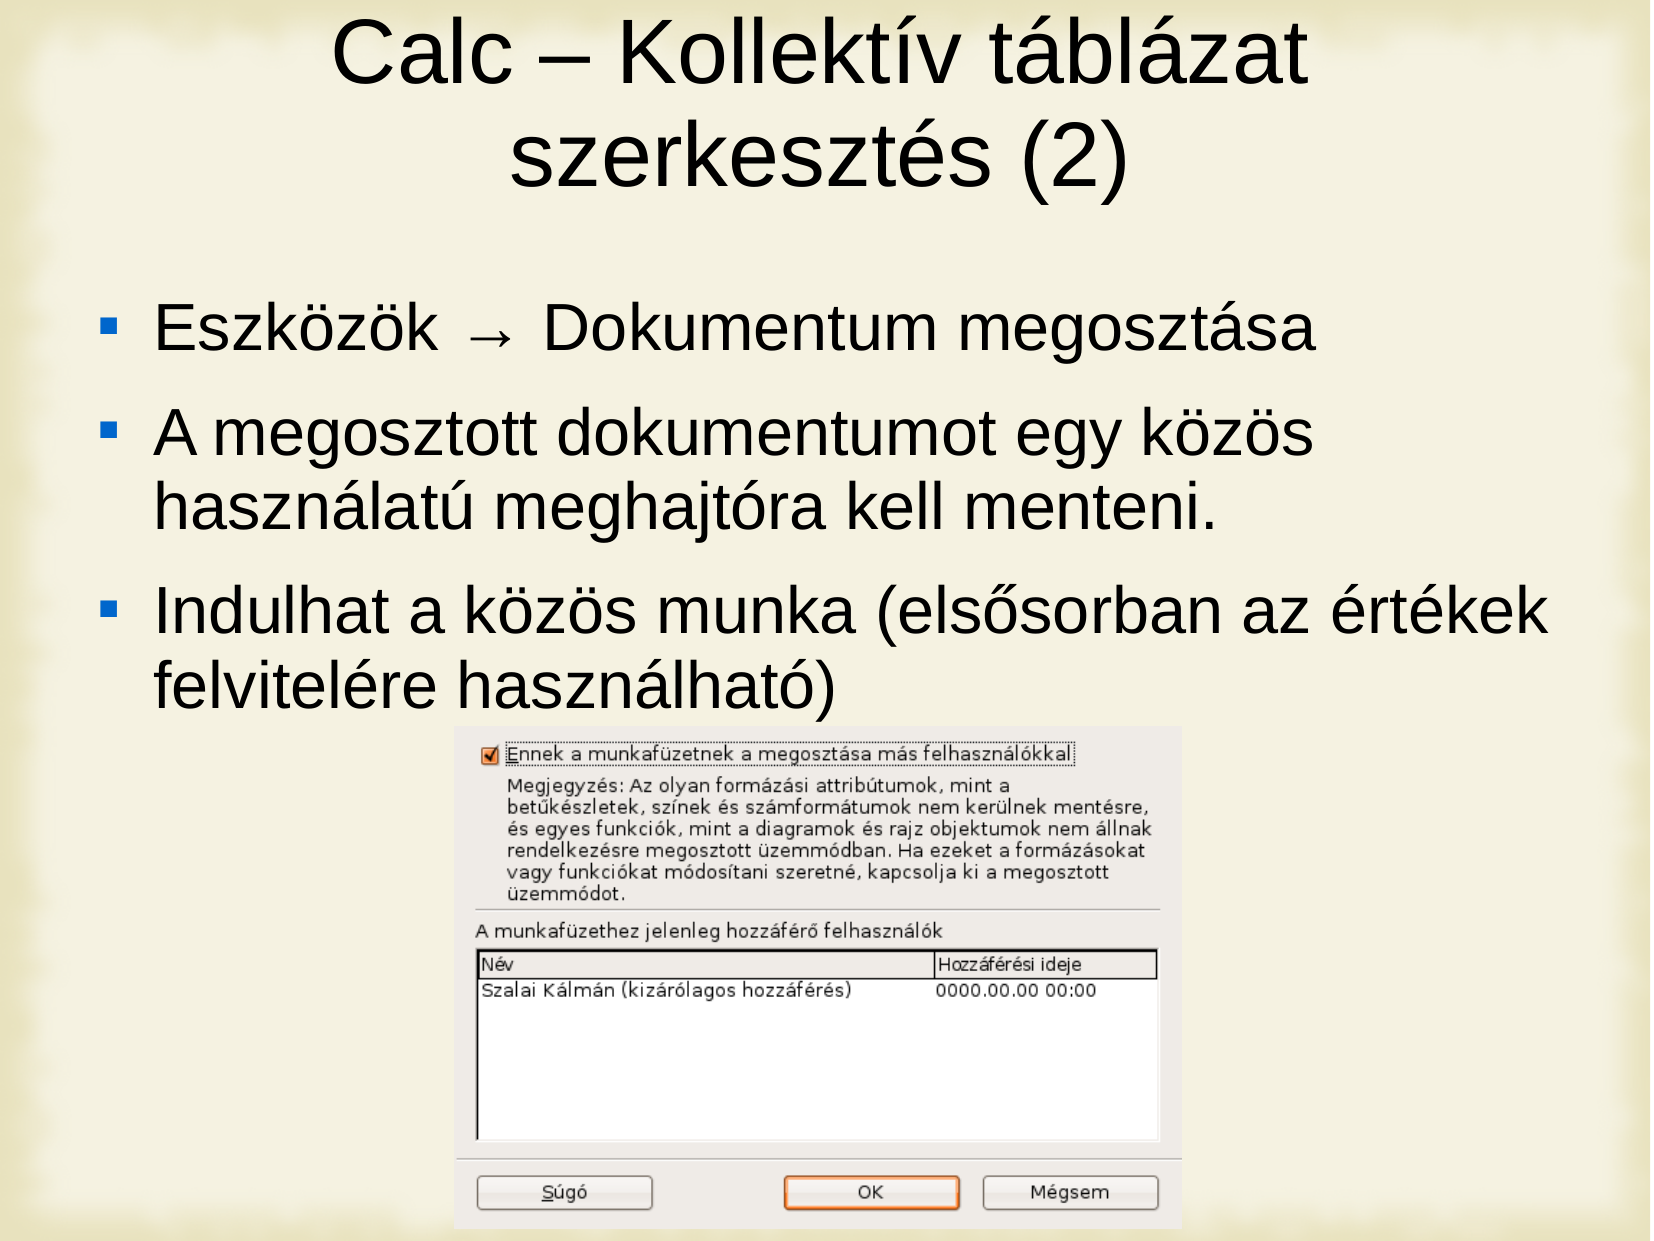

# Calc – Kollektív táblázat szerkesztés (2)
Eszközök → Dokumentum megosztása
A megosztott dokumentumot egy közös használatú meghajtóra kell menteni.
Indulhat a közös munka (elsősorban az értékek felvitelére használható)